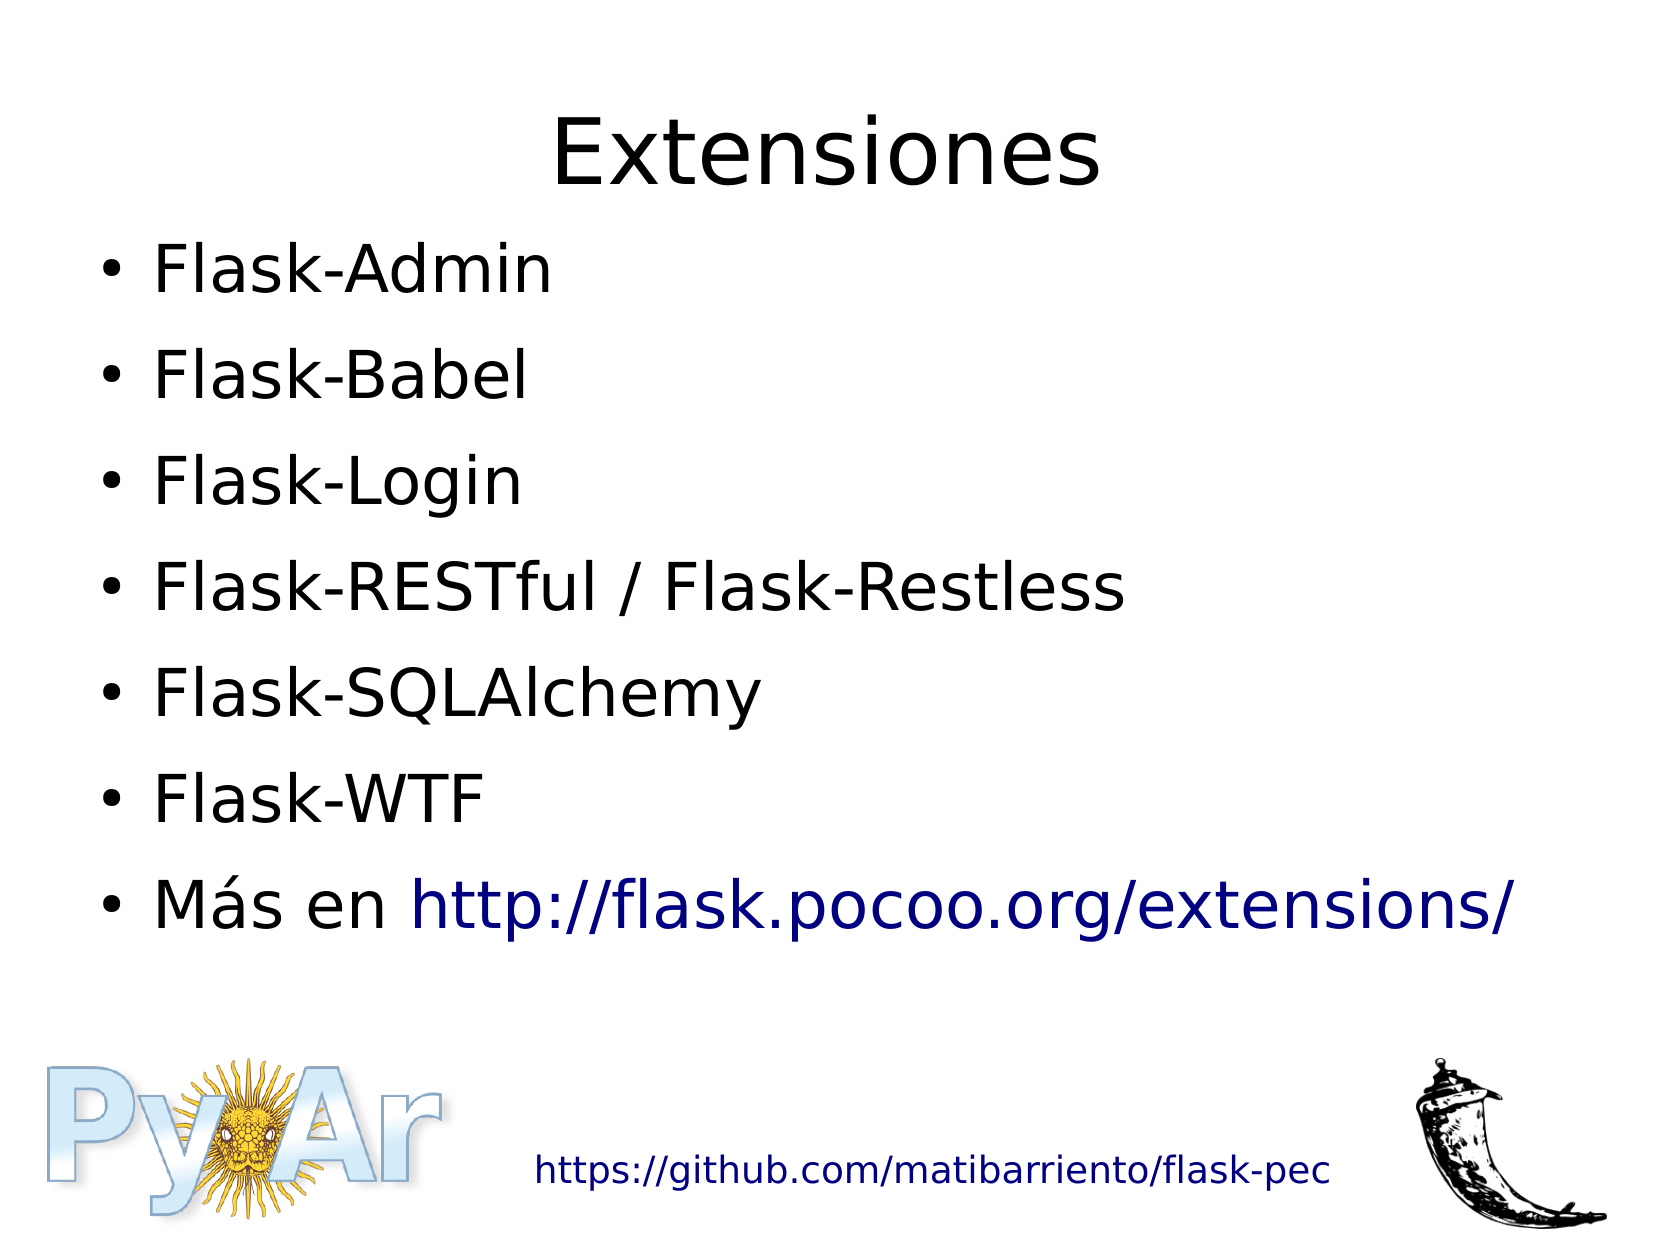

# Extensiones
Flask-Admin
Flask-Babel
Flask-Login
Flask-RESTful / Flask-Restless
Flask-SQLAlchemy
Flask-WTF
Más en http://flask.pocoo.org/extensions/